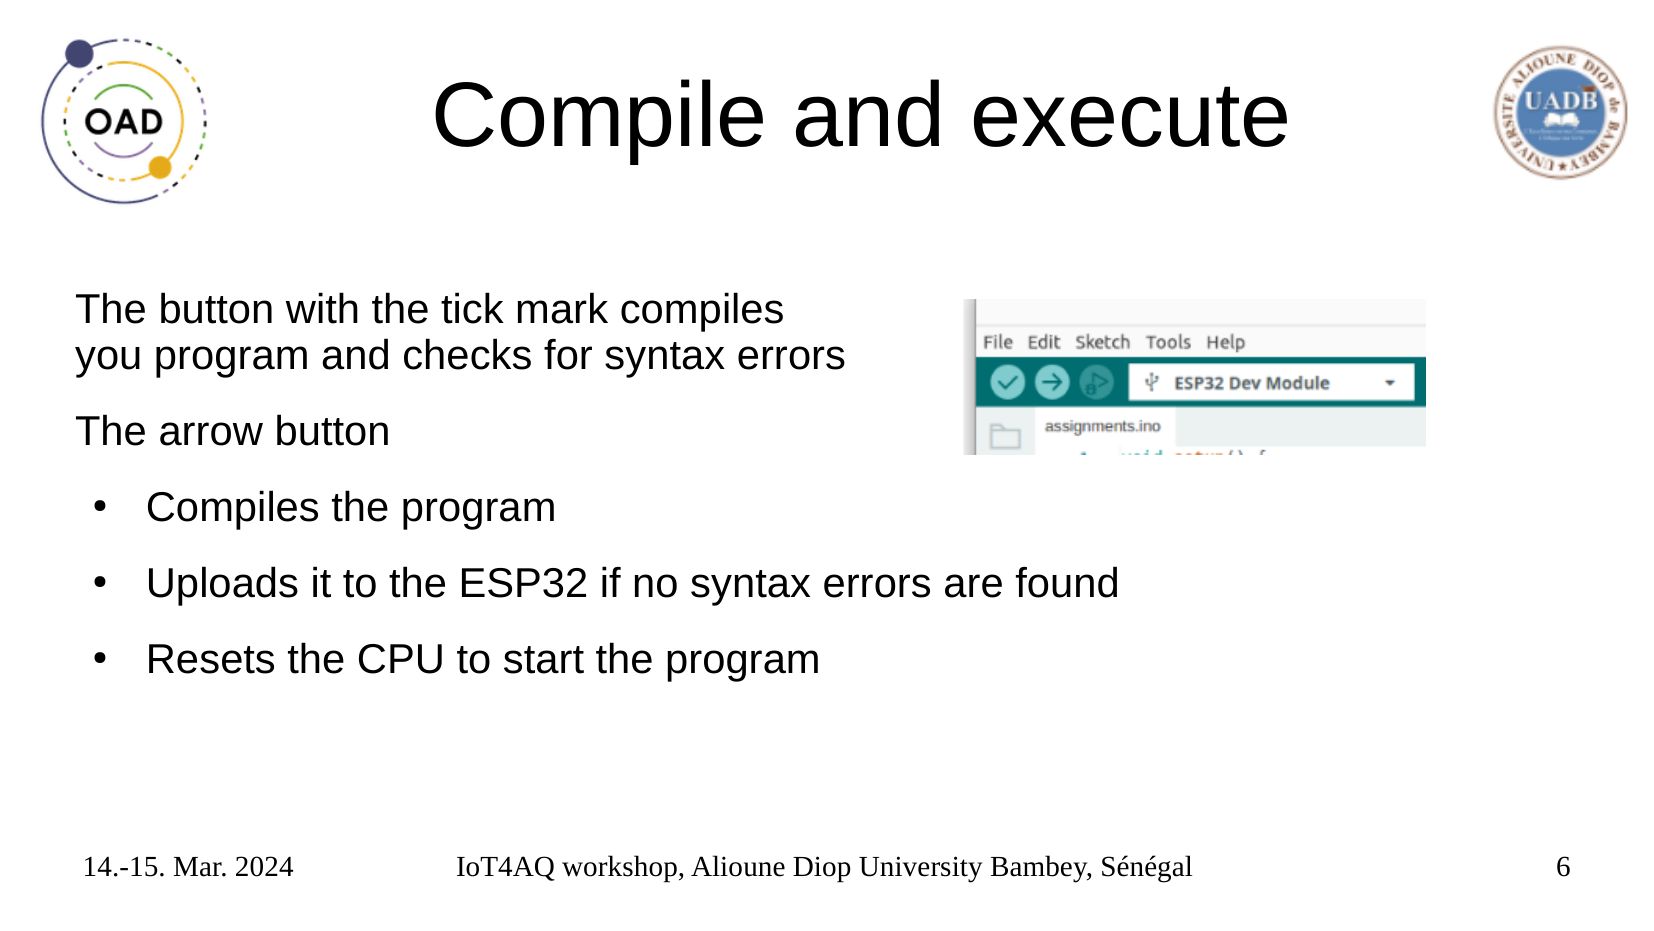

# Compile and execute
The button with the tick mark compiles
you program and checks for syntax errors
The arrow button
Compiles the program
Uploads it to the ESP32 if no syntax errors are found
Resets the CPU to start the program
14.-15. Mar. 2024
IoT4AQ workshop, Alioune Diop University Bambey, Sénégal
6